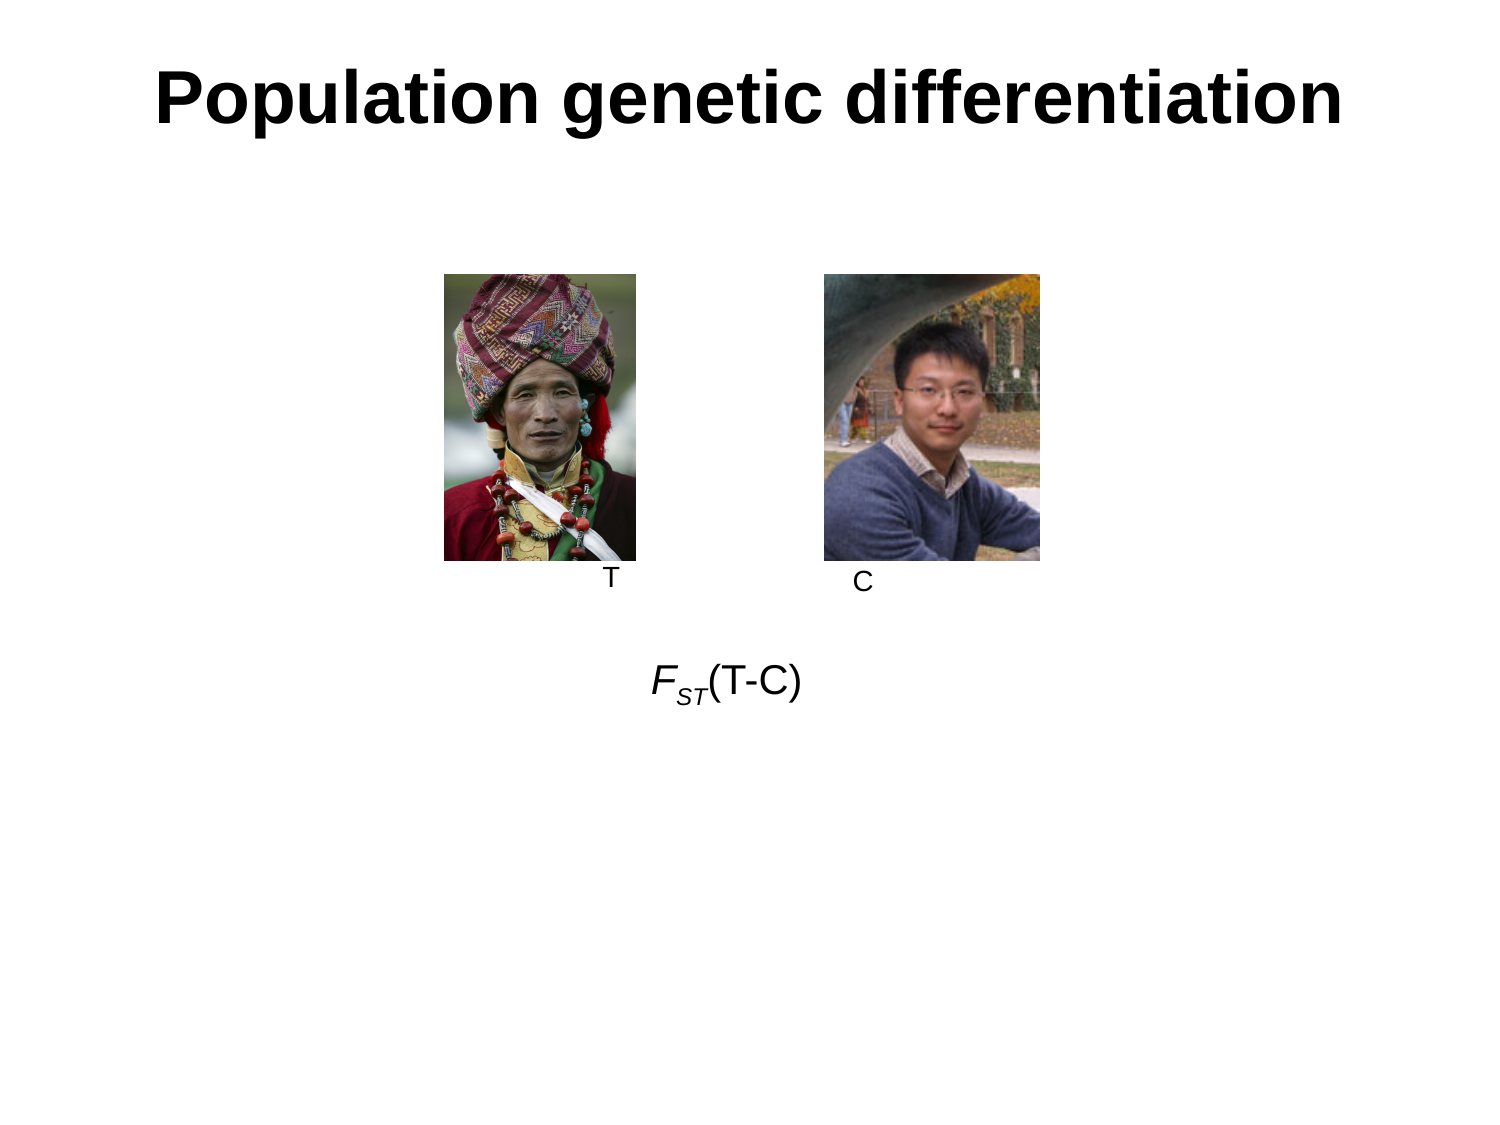

# Population genetic differentiation
T
C
FST(T-C)